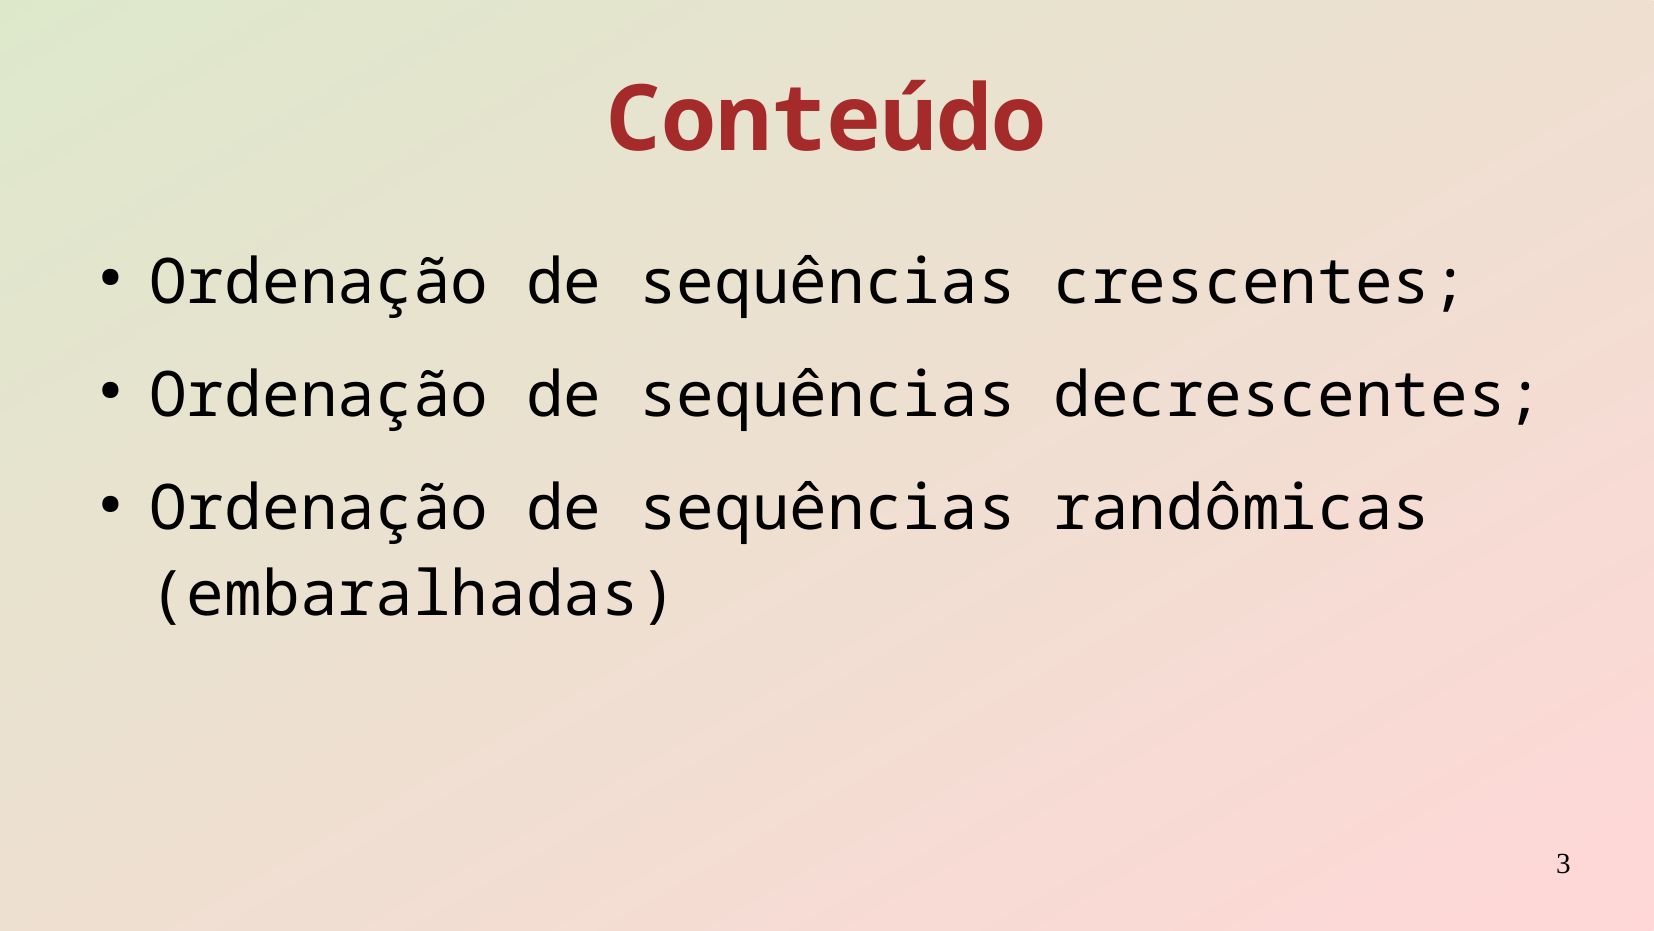

# Conteúdo
Ordenação de sequências crescentes;
Ordenação de sequências decrescentes;
Ordenação de sequências randômicas (embaralhadas)
3